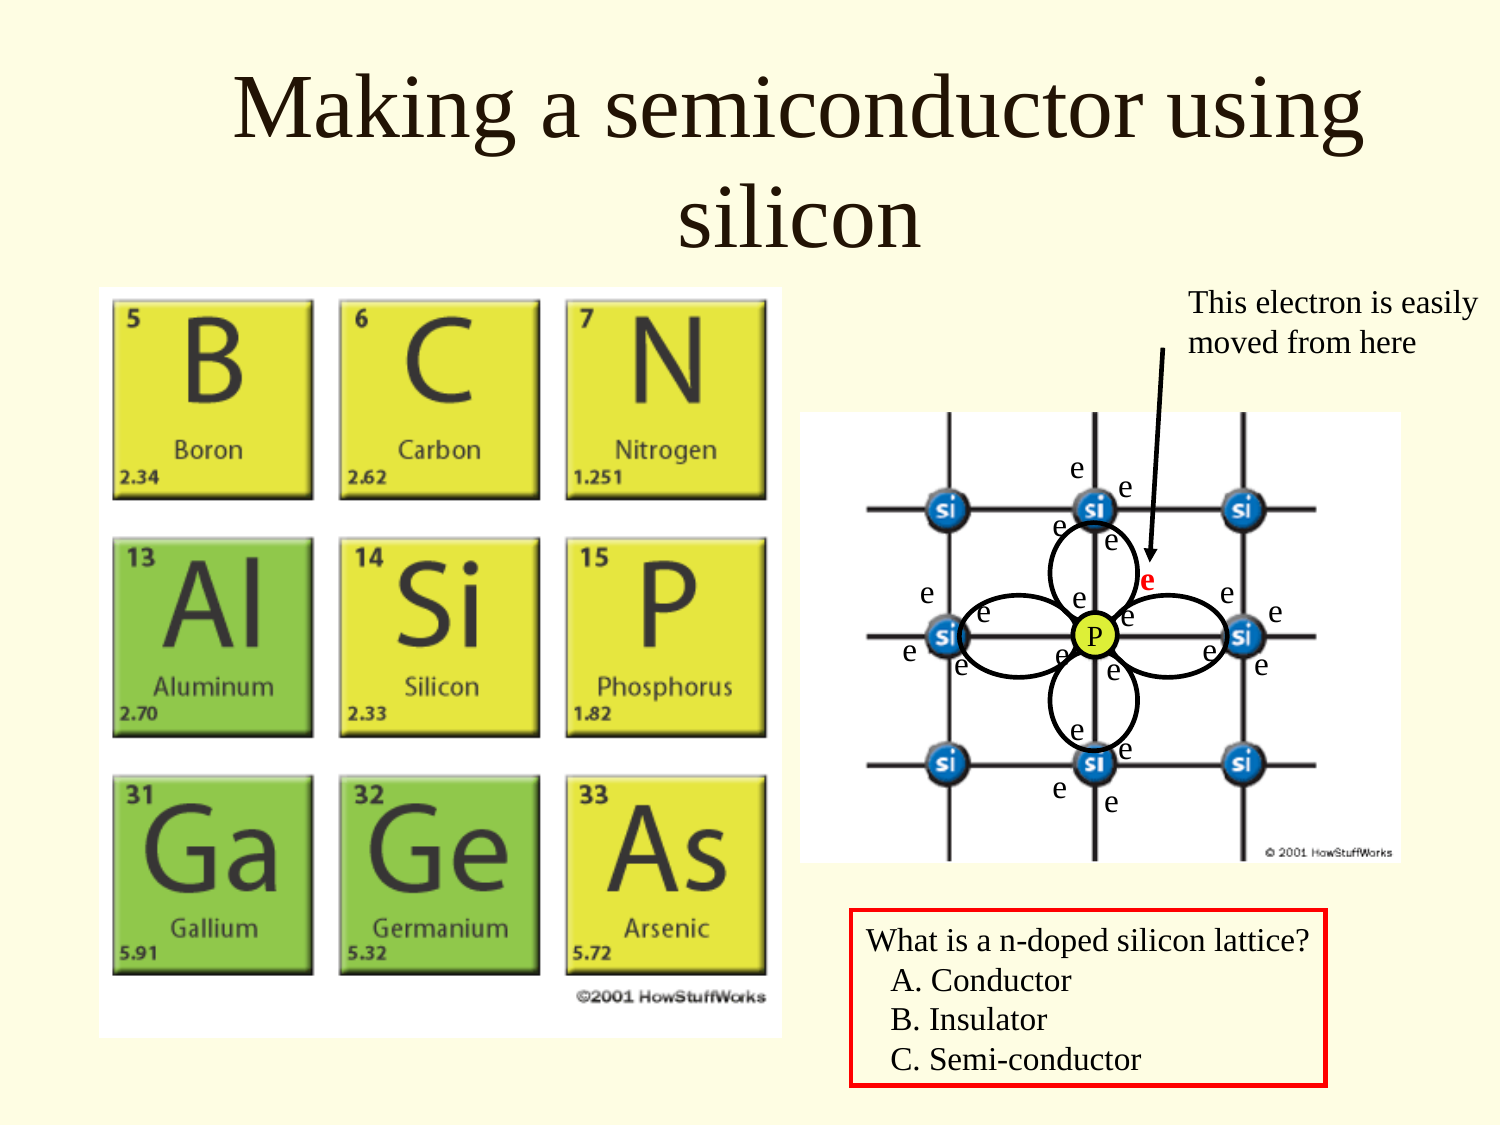

# Making a semiconductor using silicon
This electron is easily
moved from here
e
e
e
e
e
 e
e
e
e
e
e
e
e
e
e
e
e
e
e
e
e
P
What is a n-doped silicon lattice?
 A. Conductor
 B. Insulator
 C. Semi-conductor